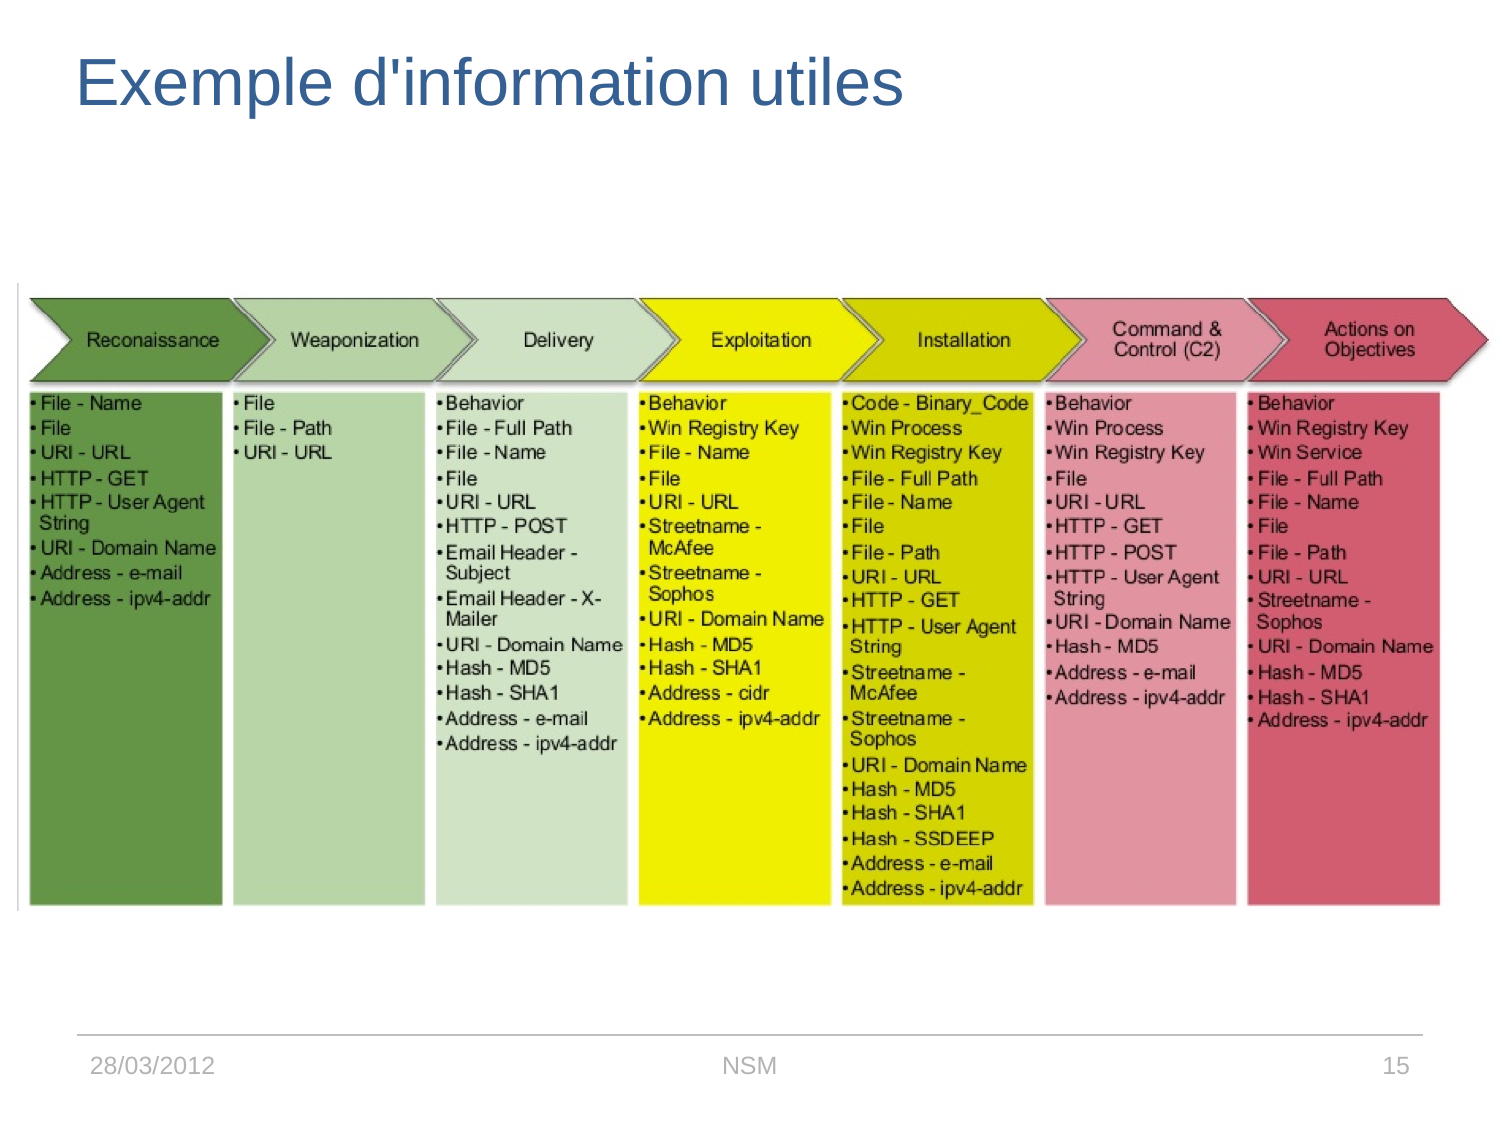

# Exemple d'information utiles
Date
Your footer here
15